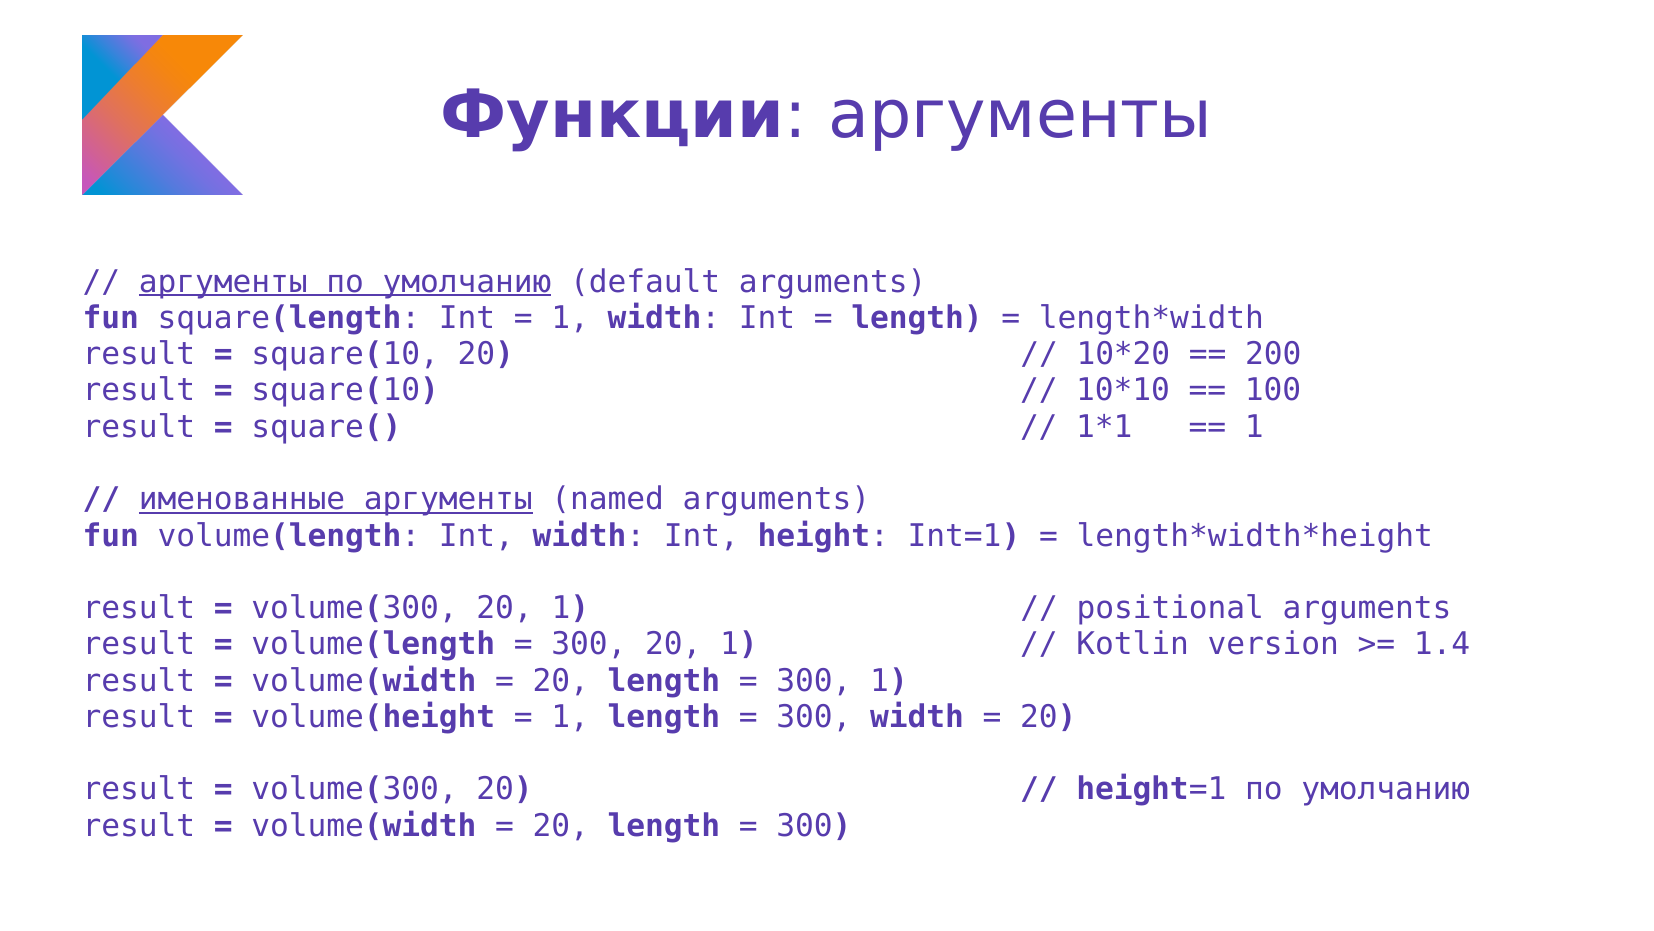

# Функции: аргументы
// аргументы по умолчанию (default arguments)
fun square(length: Int = 1, width: Int = length) = length*width
result = square(10, 20) // 10*20 == 200
result = square(10) // 10*10 == 100
result = square() // 1*1 == 1
// именованные аргументы (named arguments)
fun volume(length: Int, width: Int, height: Int=1) = length*width*height
result = volume(300, 20, 1) // positional arguments
result = volume(length = 300, 20, 1) // Kotlin version >= 1.4
result = volume(width = 20, length = 300, 1)
result = volume(height = 1, length = 300, width = 20)
result = volume(300, 20) // height=1 по умолчанию
result = volume(width = 20, length = 300)